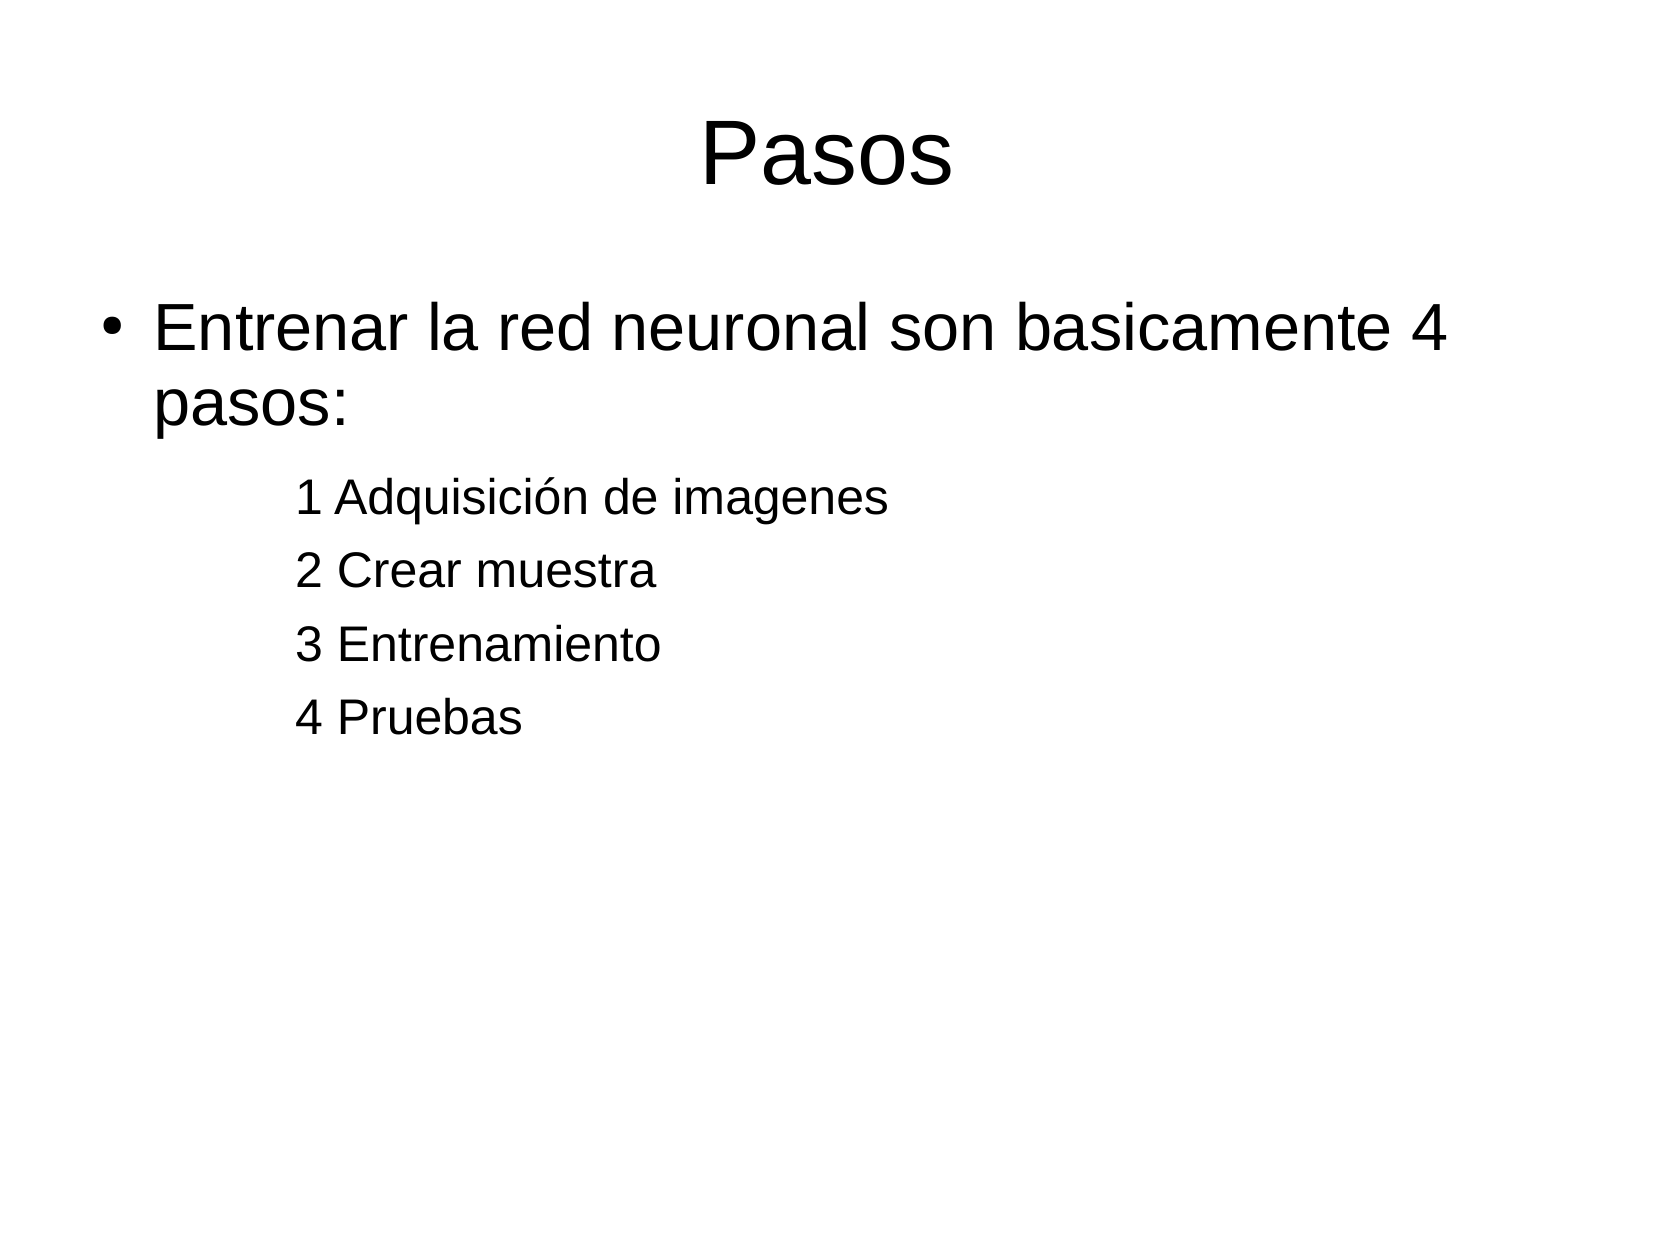

# Pasos
Entrenar la red neuronal son basicamente 4 pasos:
1 Adquisición de imagenes
2 Crear muestra
3 Entrenamiento
4 Pruebas